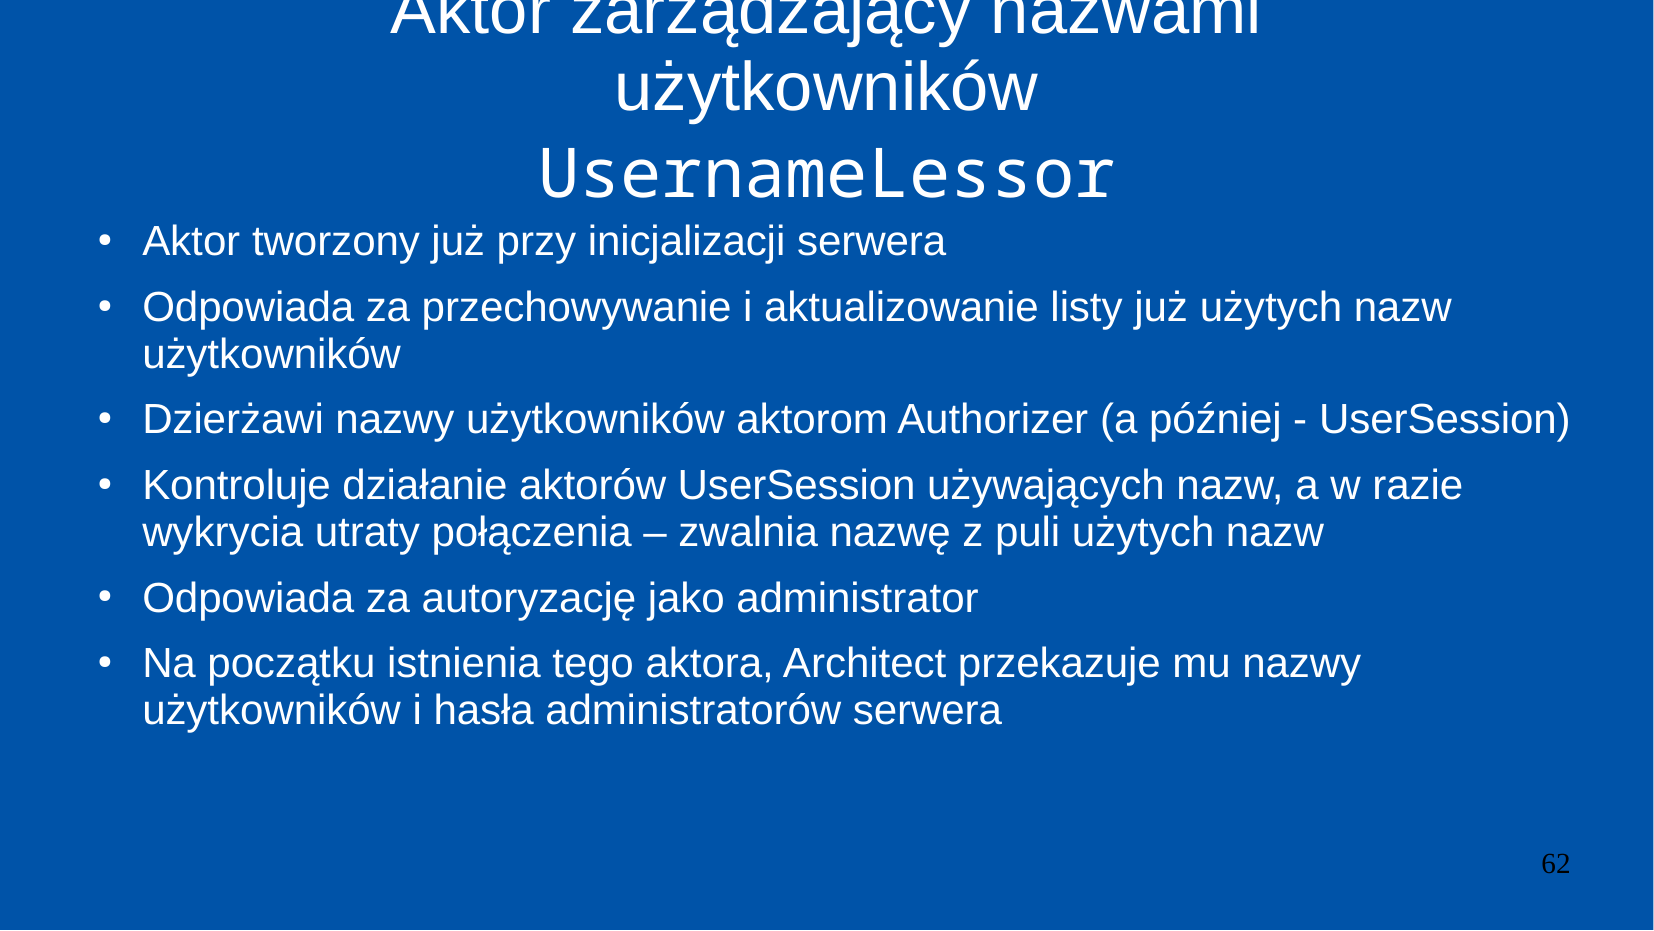

# Aktor zarządzający nazwami użytkowników UsernameLessor
Aktor tworzony już przy inicjalizacji serwera
Odpowiada za przechowywanie i aktualizowanie listy już użytych nazw użytkowników
Dzierżawi nazwy użytkowników aktorom Authorizer (a później - UserSession)
Kontroluje działanie aktorów UserSession używających nazw, a w razie wykrycia utraty połączenia – zwalnia nazwę z puli użytych nazw
Odpowiada za autoryzację jako administrator
Na początku istnienia tego aktora, Architect przekazuje mu nazwy użytkowników i hasła administratorów serwera
62